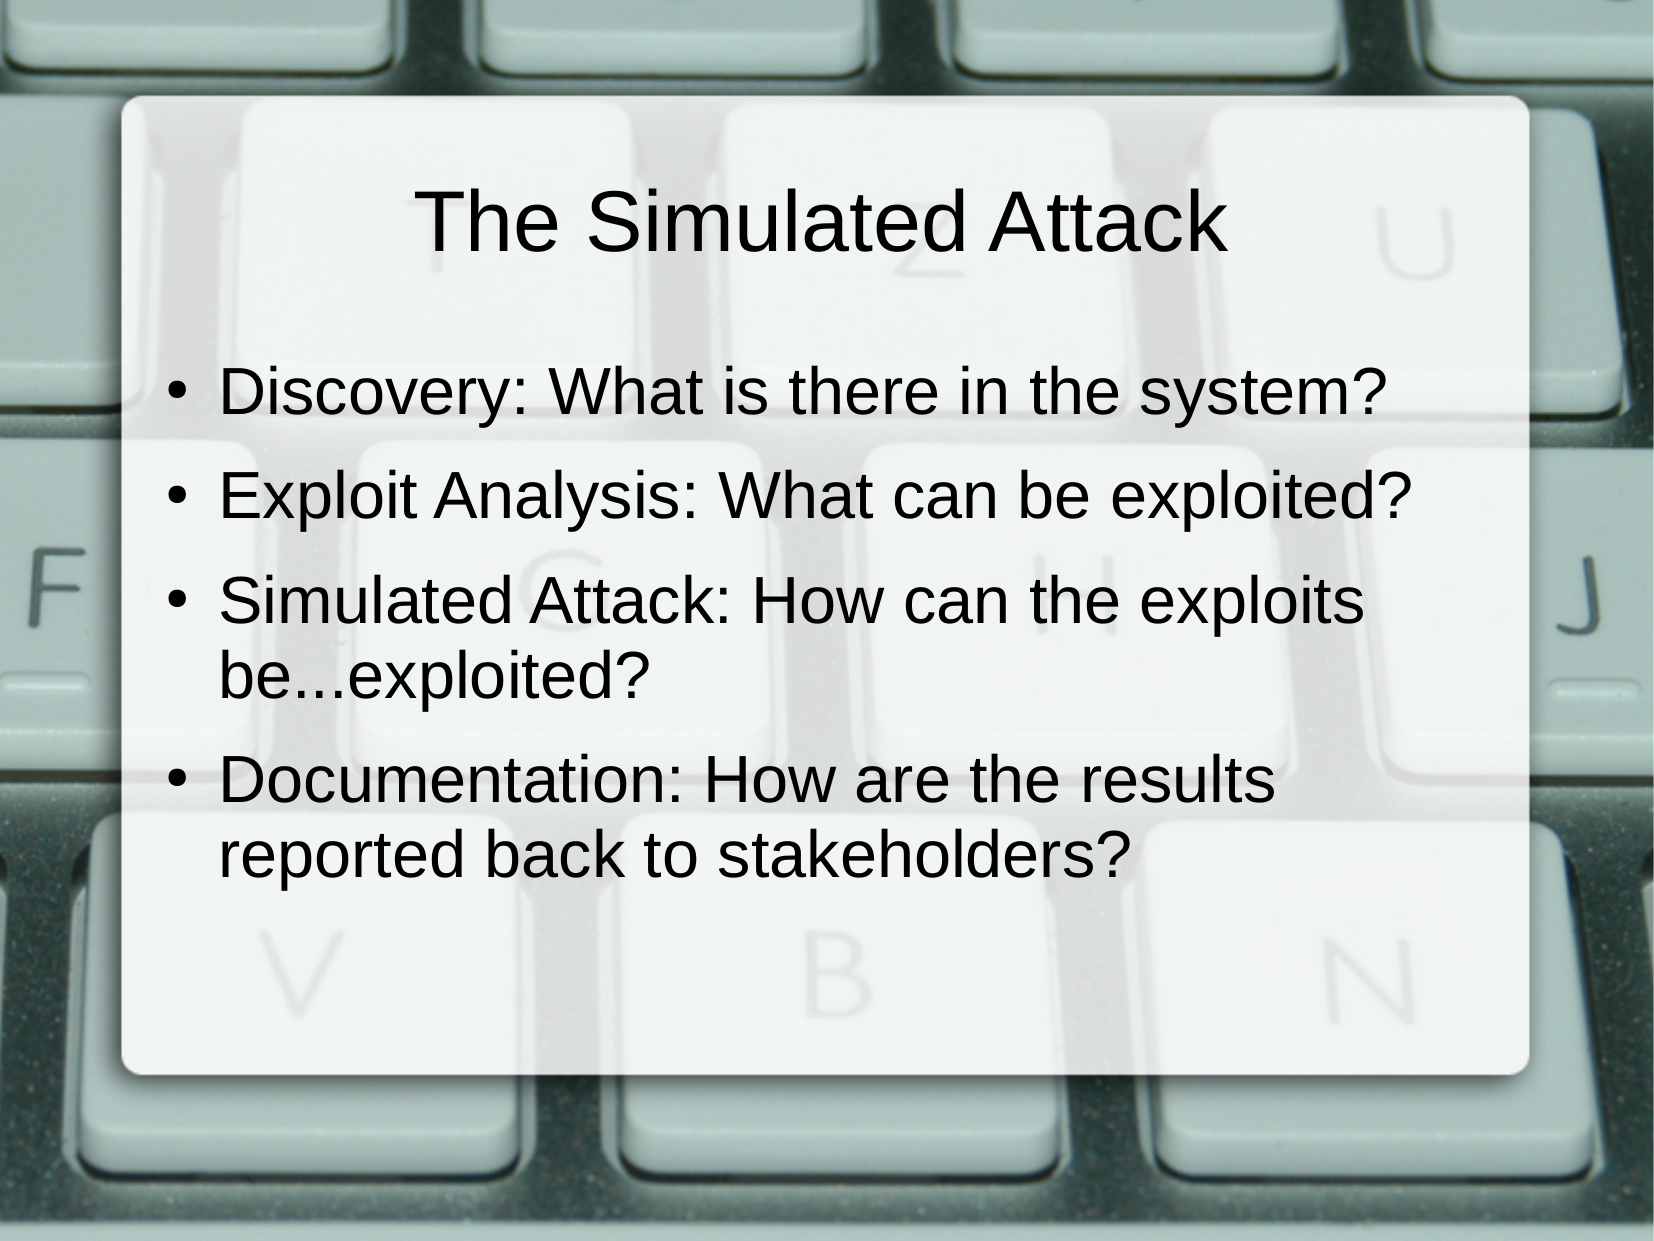

# The Simulated Attack
Discovery: What is there in the system?
Exploit Analysis: What can be exploited?
Simulated Attack: How can the exploits be...exploited?
Documentation: How are the results reported back to stakeholders?